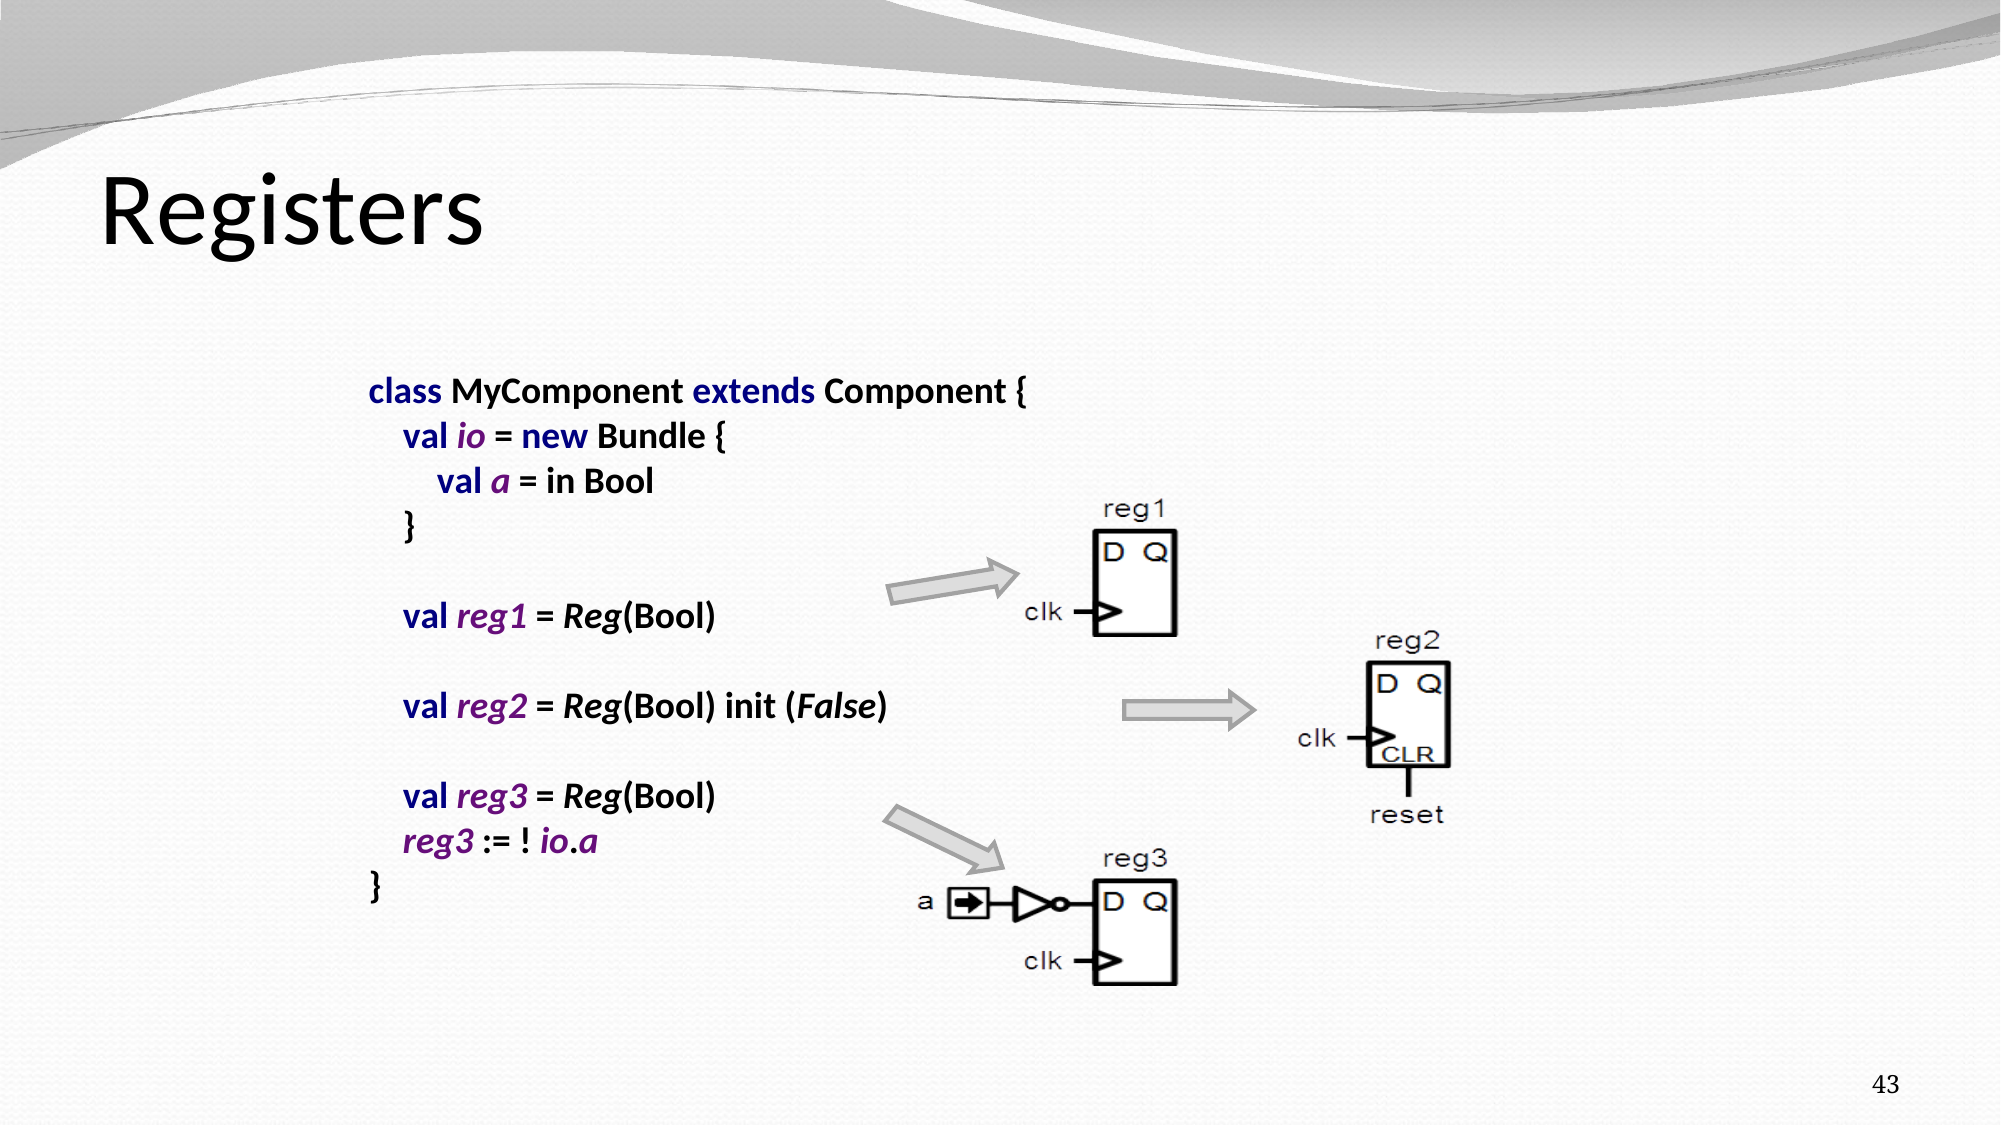

# Registers
class MyComponent extends Component {
 val io = new Bundle {
 val a = in Bool
 }
 val reg1 = Reg(Bool)
 val reg2 = Reg(Bool) init (False)
 val reg3 = Reg(Bool)
 reg3 := ! io.a
}